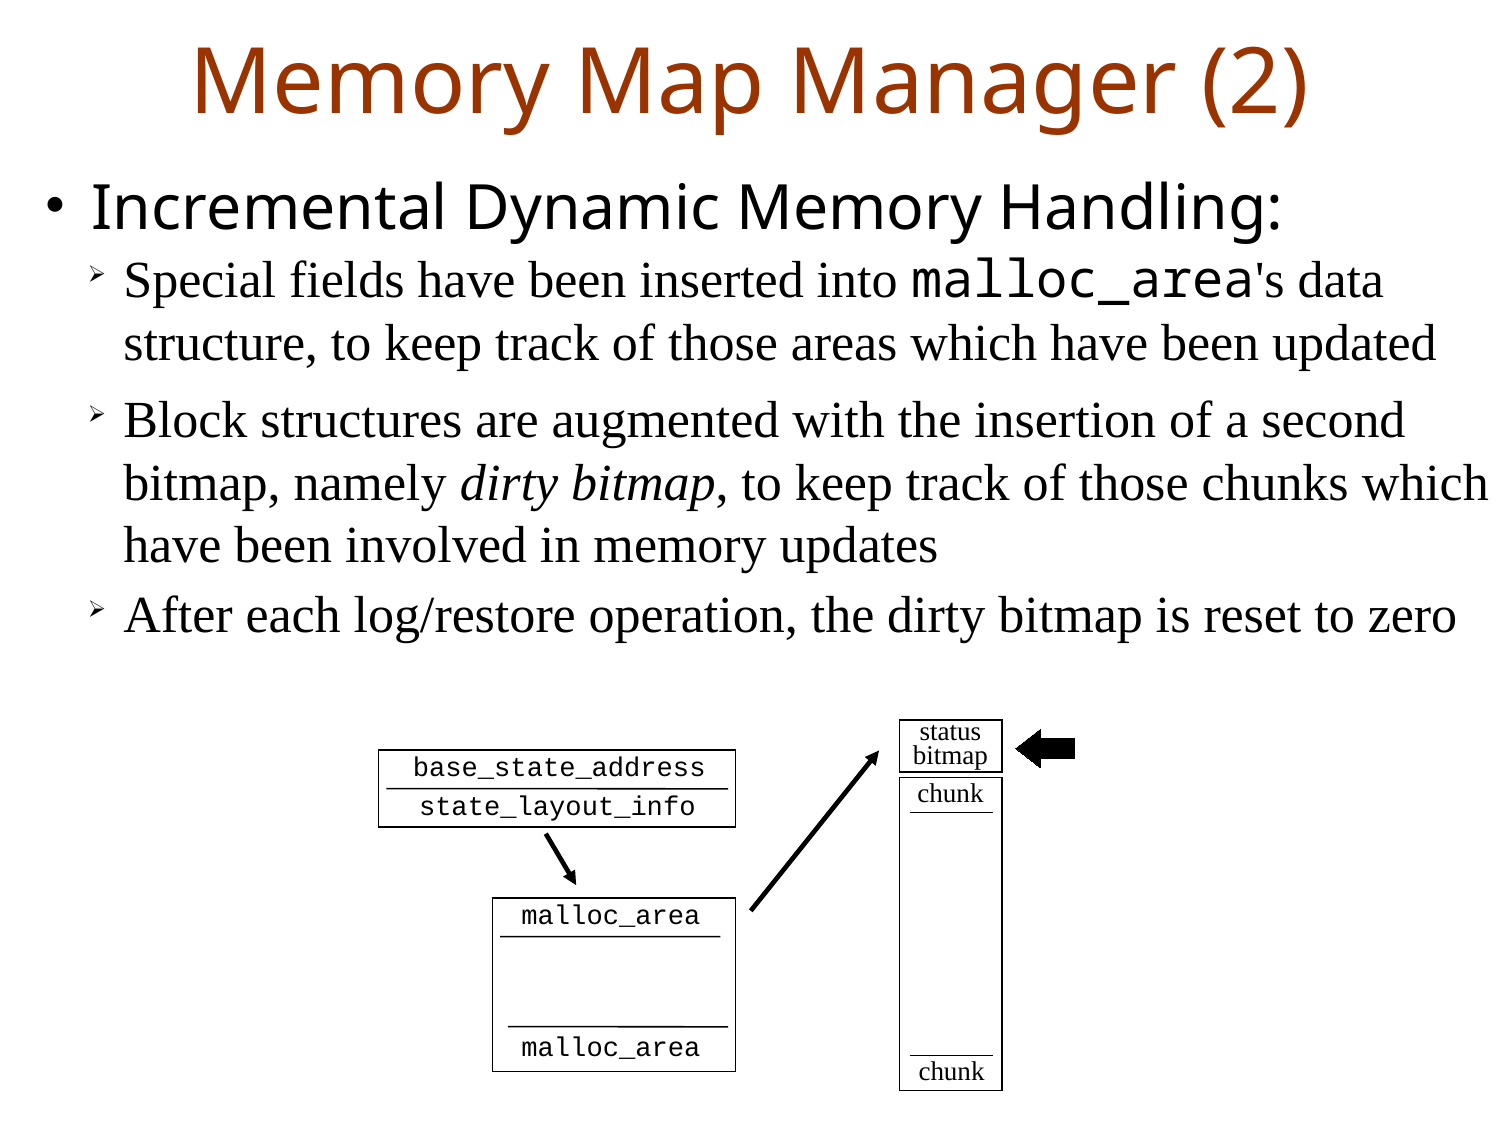

# Memory Map Manager (2)
Incremental Dynamic Memory Handling:
Special fields have been inserted into malloc_area's data structure, to keep track of those areas which have been updated
Block structures are augmented with the insertion of a second bitmap, namely dirty bitmap, to keep track of those chunks which have been involved in memory updates
After each log/restore operation, the dirty bitmap is reset to zero
status
bitmap
dirty
bitmap
base_state_address
state_layout_info
malloc_area
malloc_area
chunk
chunk
int dirty_area
int dirty_chunks